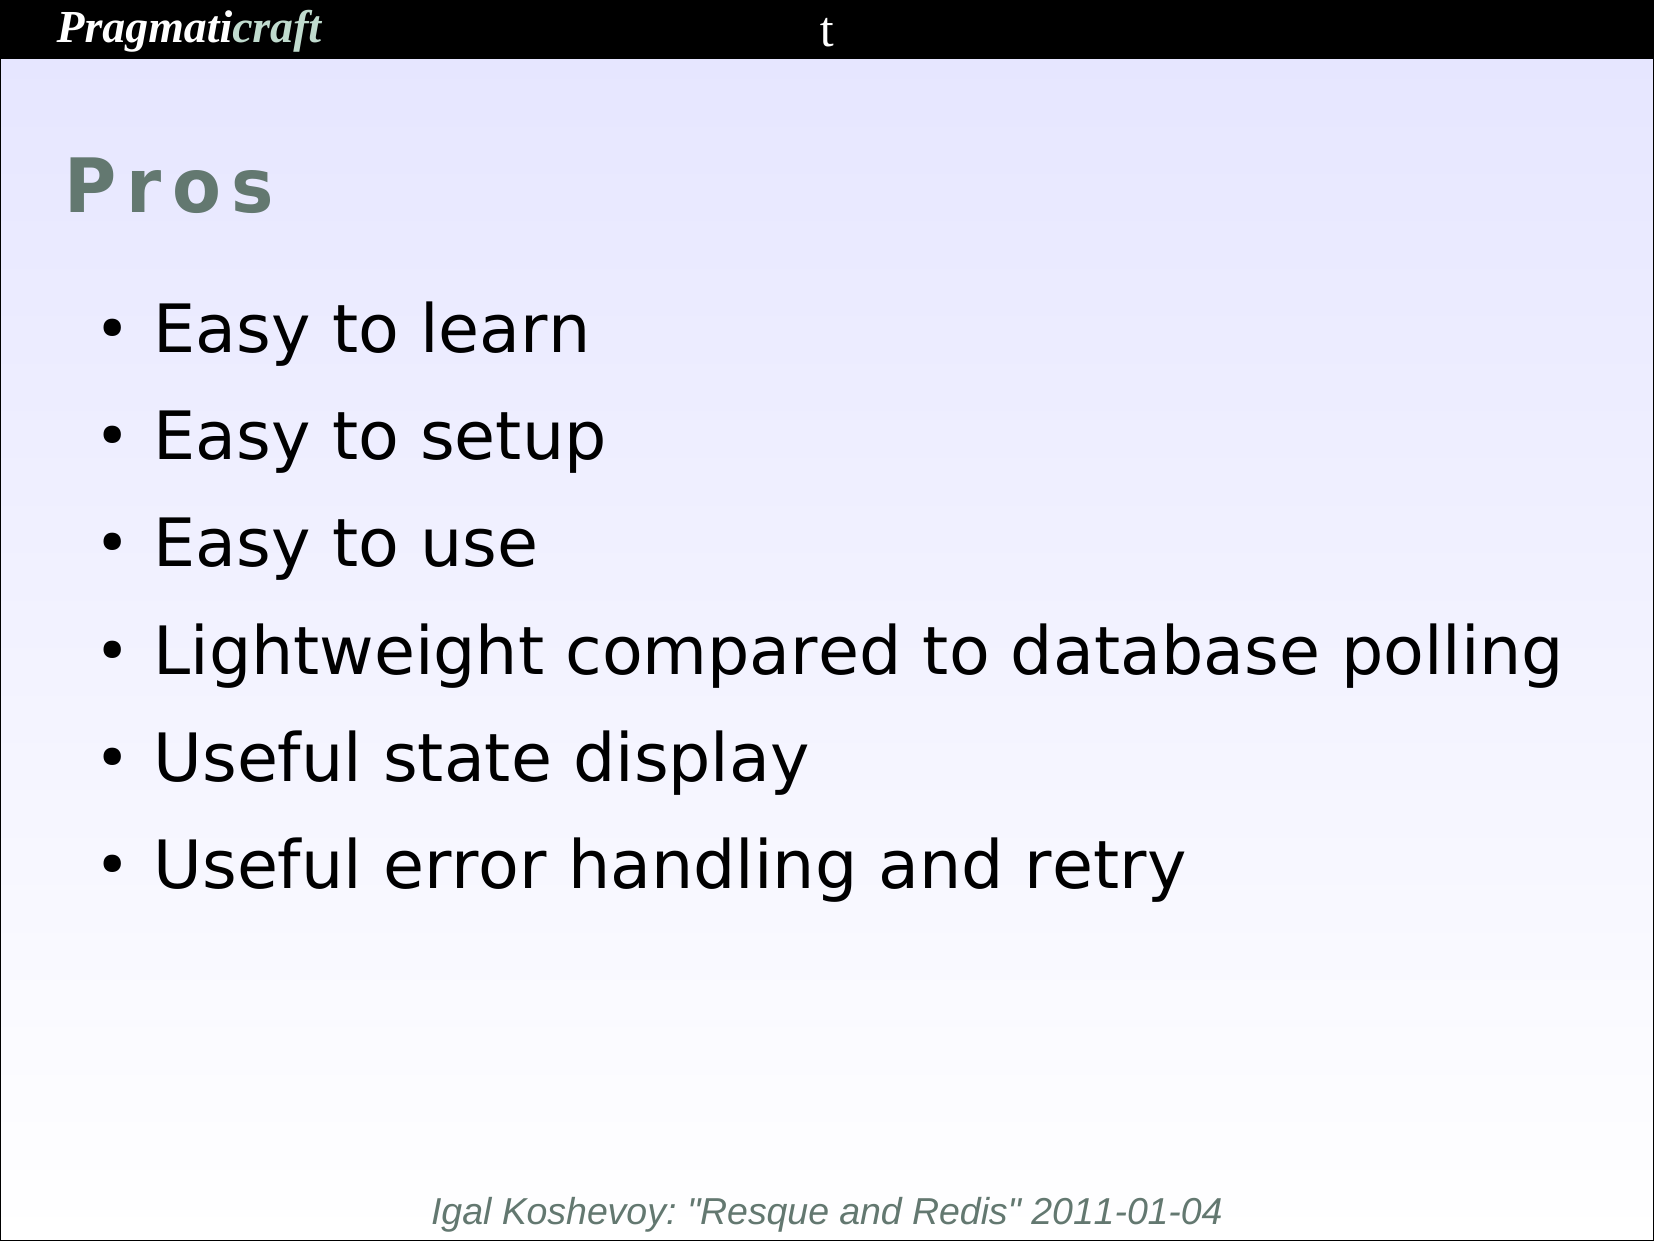

# Pros
Easy to learn
Easy to setup
Easy to use
Lightweight compared to database polling
Useful state display
Useful error handling and retry